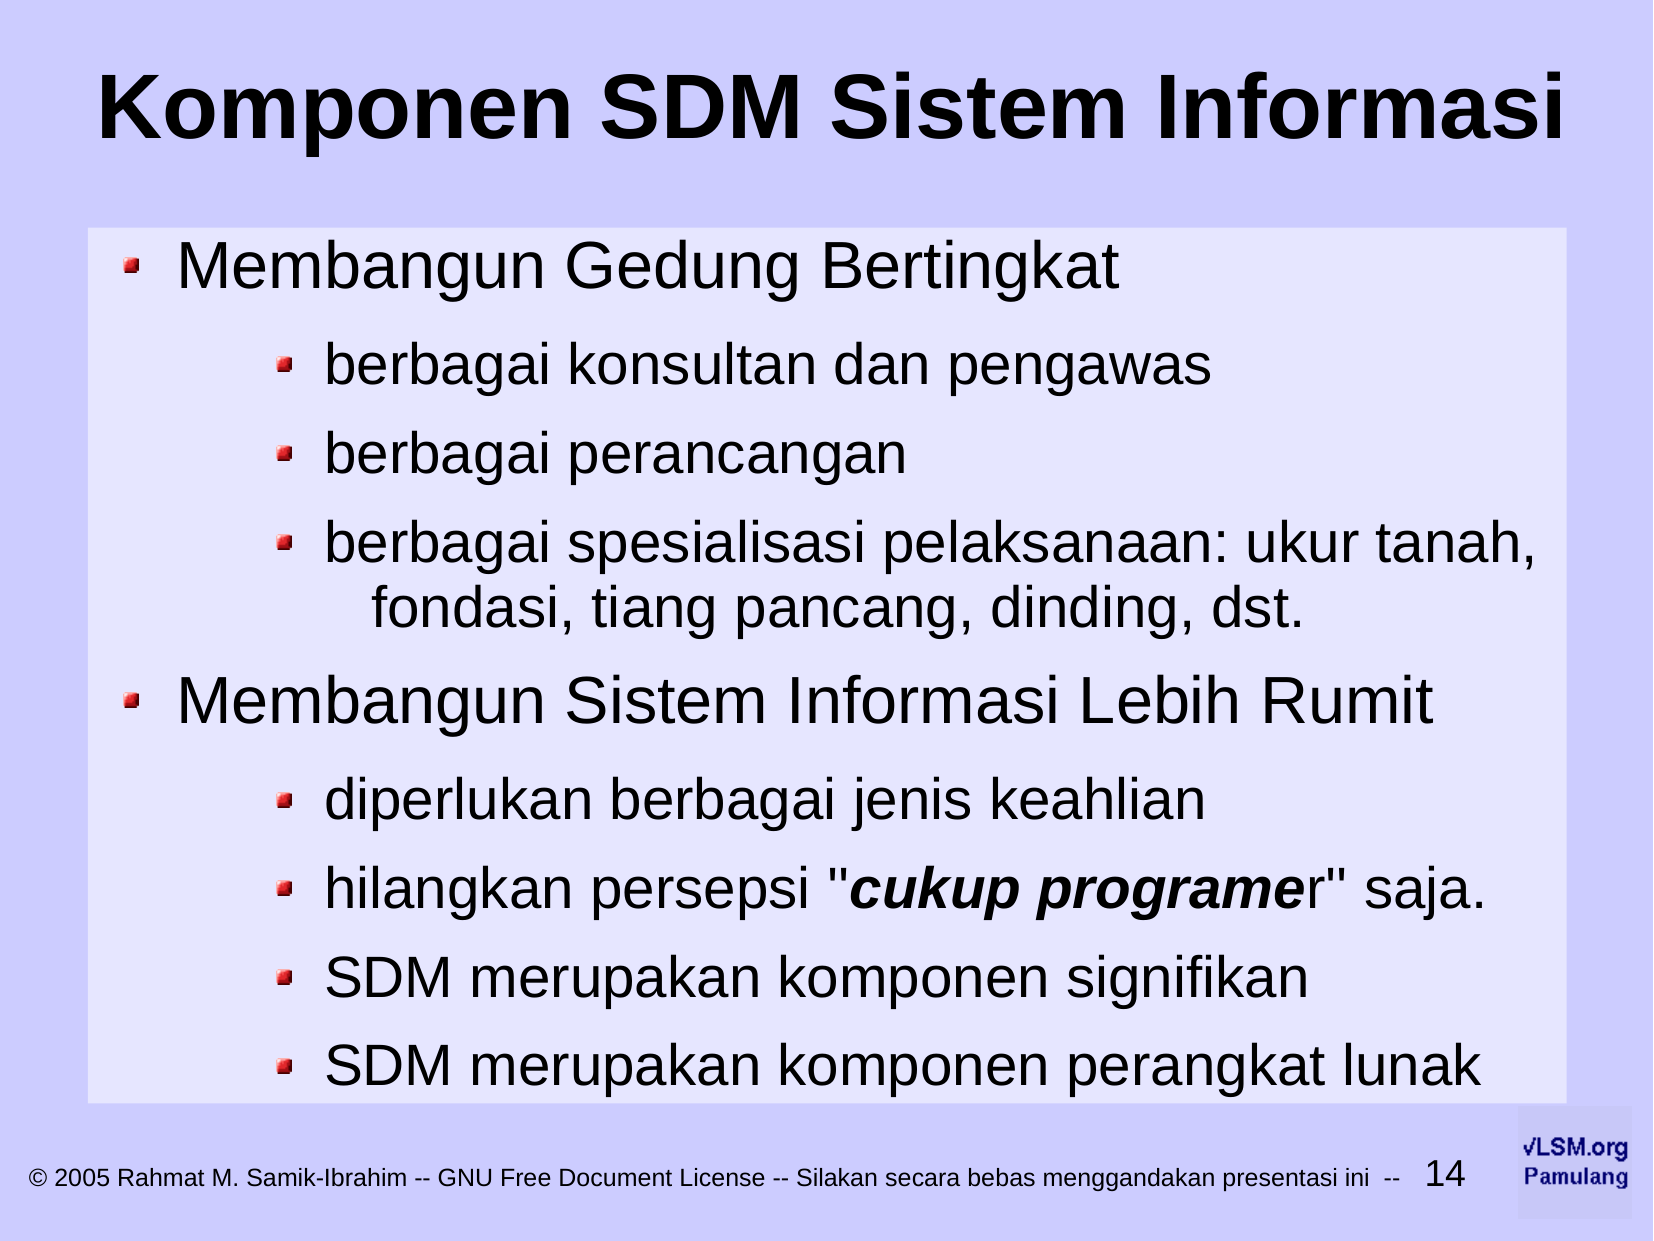

# Komponen SDM Sistem Informasi
Membangun Gedung Bertingkat
berbagai konsultan dan pengawas
berbagai perancangan
berbagai spesialisasi pelaksanaan: ukur tanah, fondasi, tiang pancang, dinding, dst.
Membangun Sistem Informasi Lebih Rumit
diperlukan berbagai jenis keahlian
hilangkan persepsi ''cukup programer'' saja.
SDM merupakan komponen signifikan
SDM merupakan komponen perangkat lunak